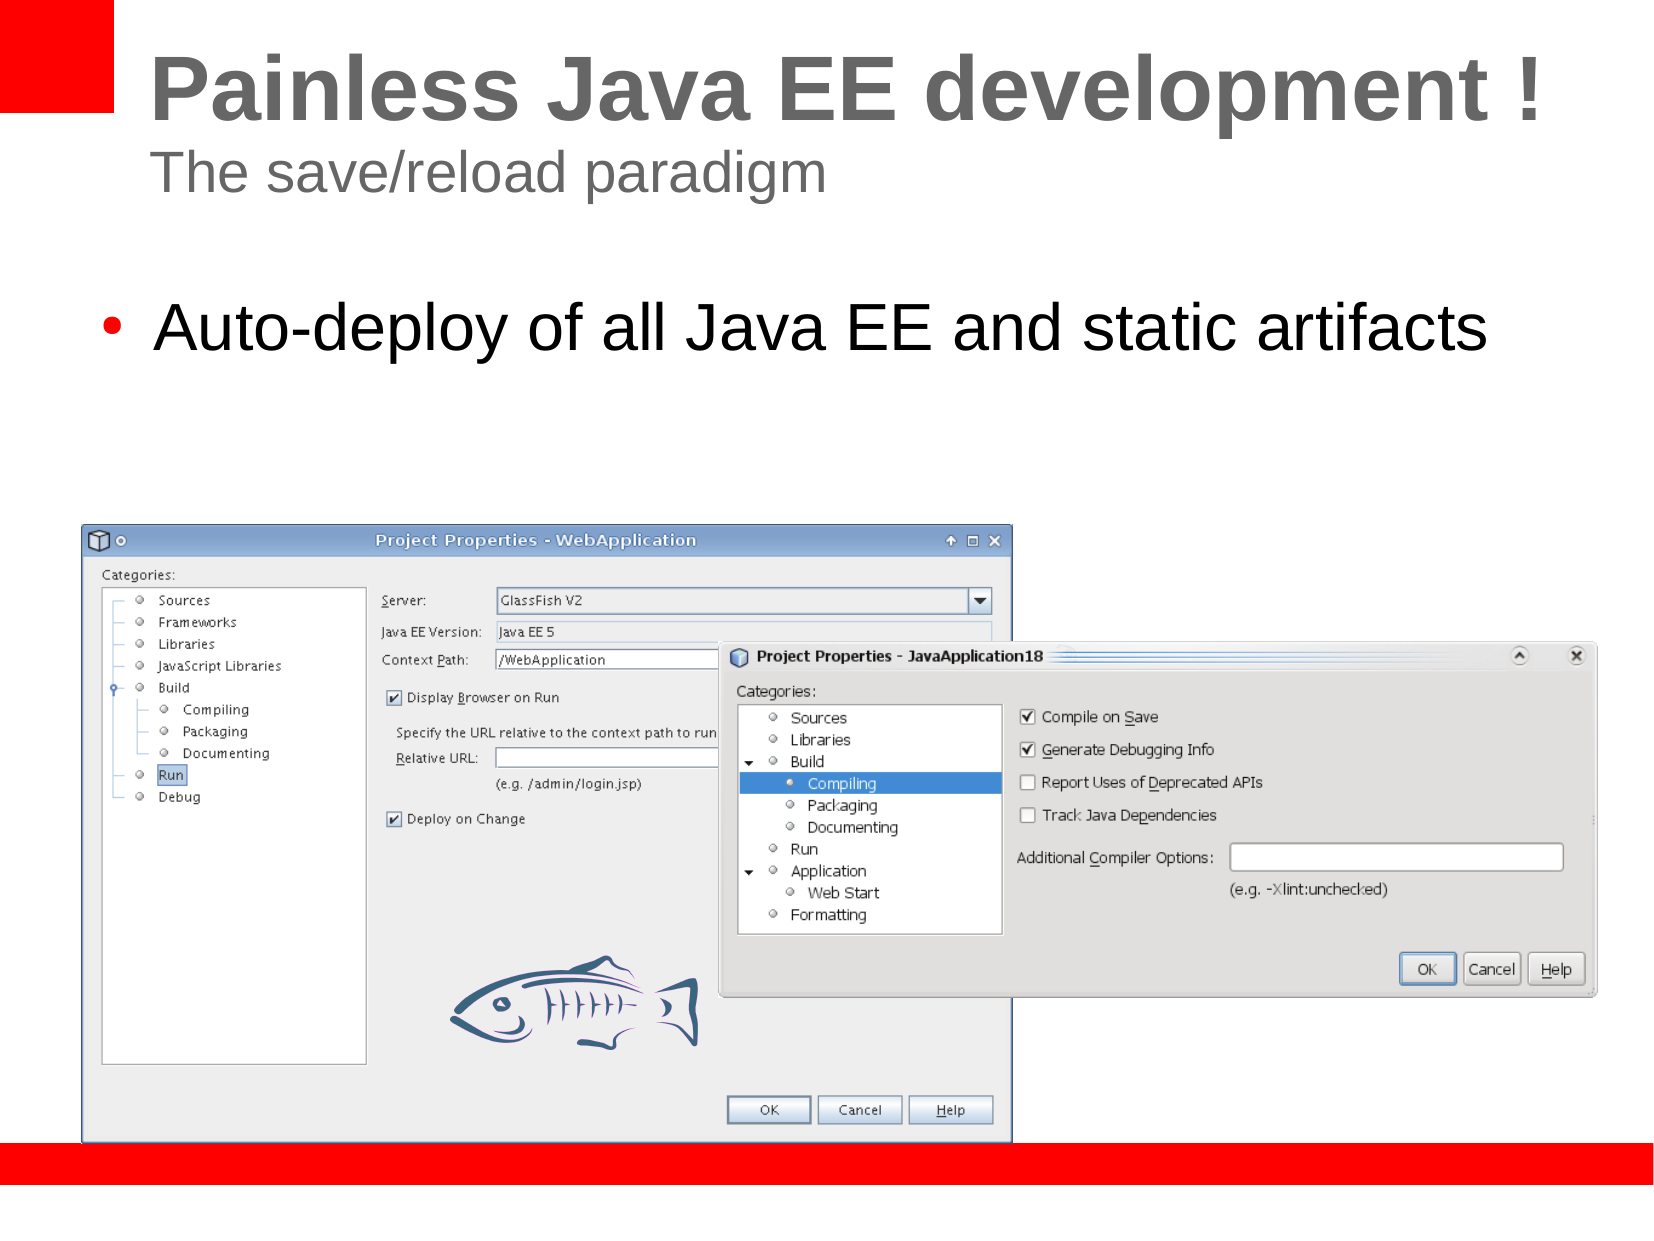

Painless Java EE development !
The save/reload paradigm
# Auto-deploy of all Java EE and static artifacts